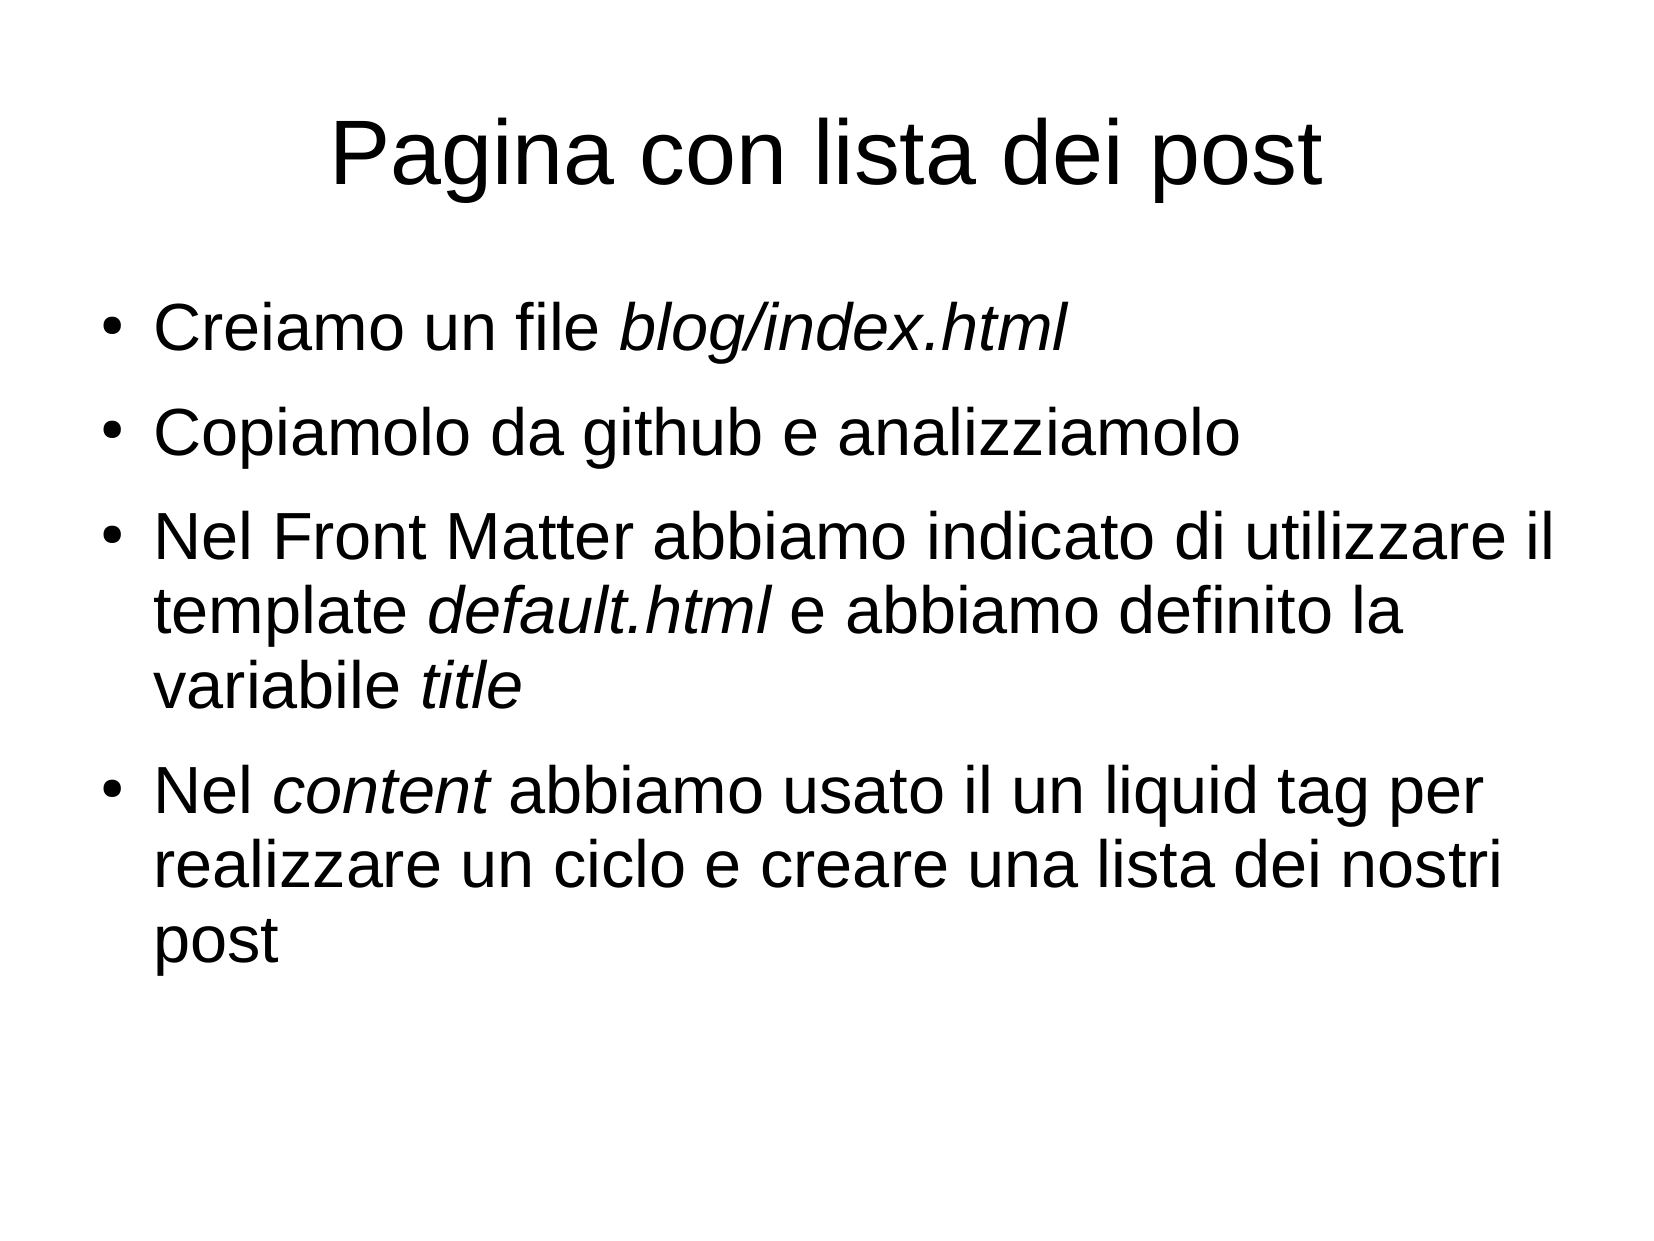

# Pagina con lista dei post
Creiamo un file blog/index.html
Copiamolo da github e analizziamolo
Nel Front Matter abbiamo indicato di utilizzare il template default.html e abbiamo definito la variabile title
Nel content abbiamo usato il un liquid tag per realizzare un ciclo e creare una lista dei nostri post